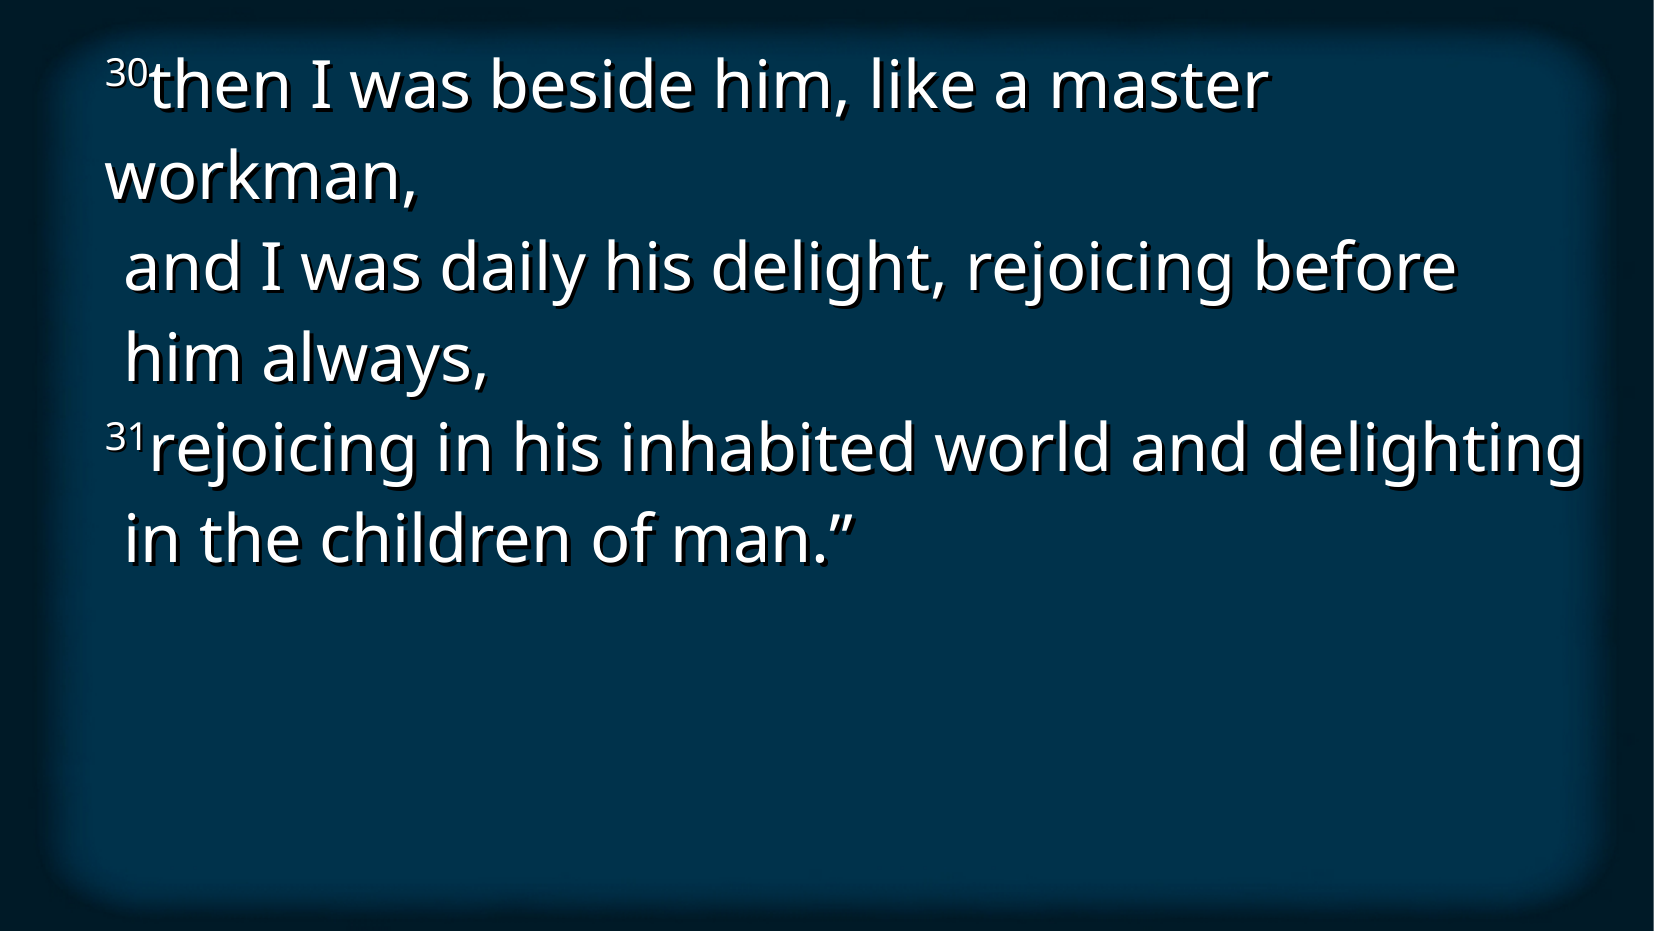

30then I was beside him, like a master workman,
and I was daily his delight, rejoicing before him always,
31rejoicing in his inhabited world and delighting in the children of man.”